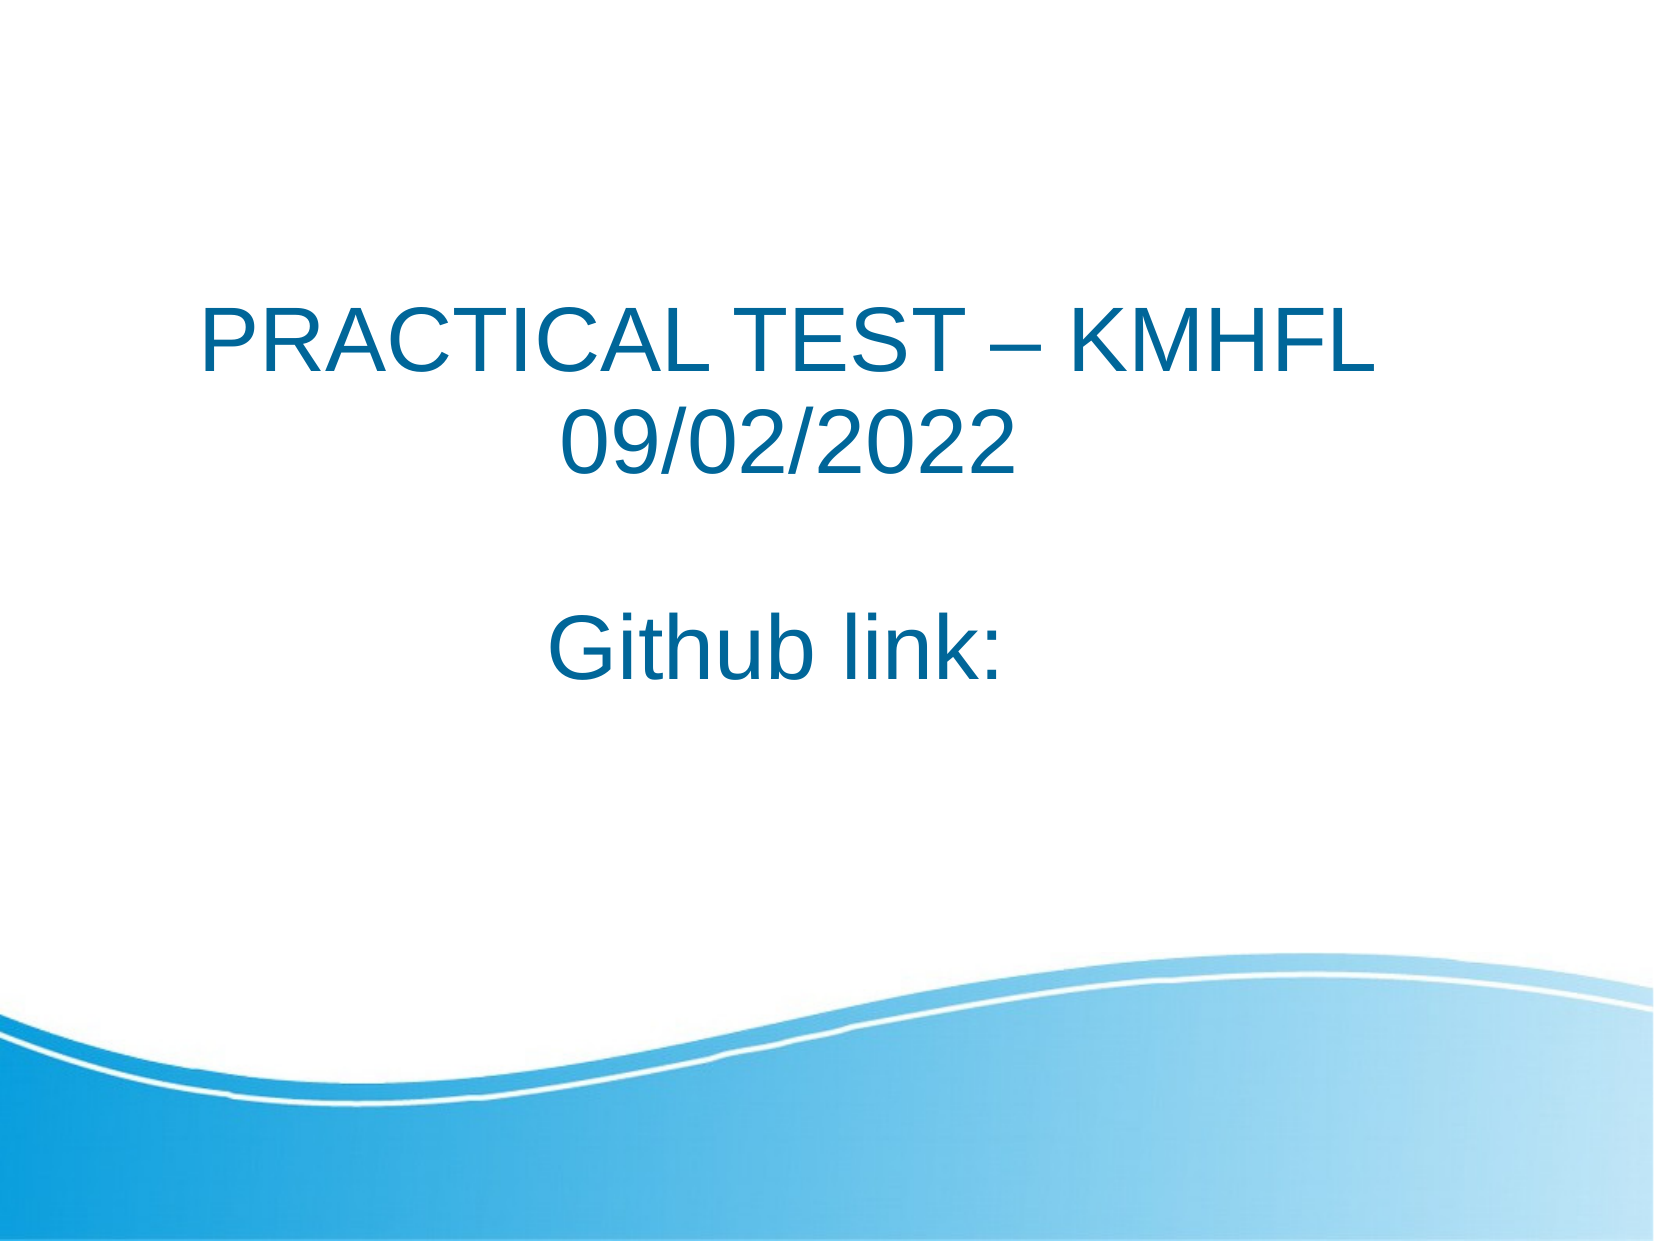

# PRACTICAL TEST – KMHFL 09/02/2022 Github link: